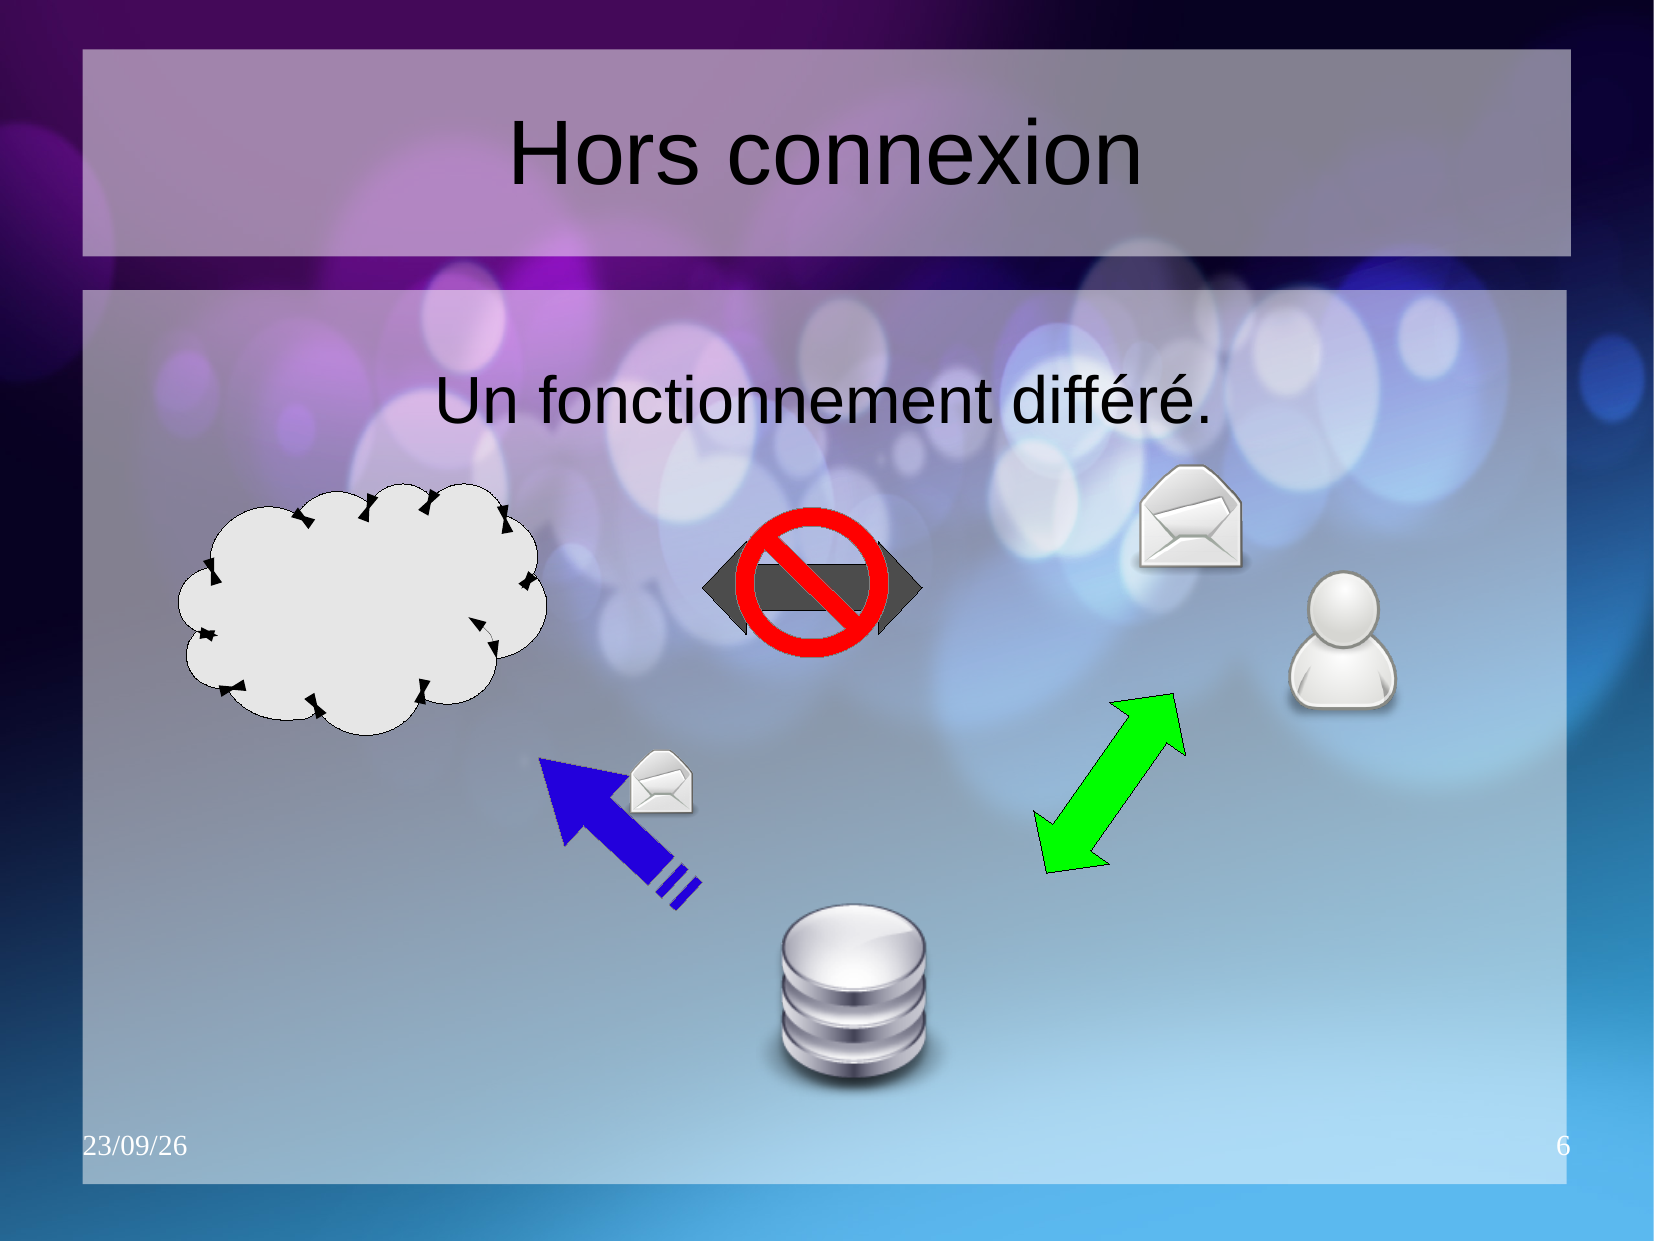

# Hors connexion
Un fonctionnement différé.
6